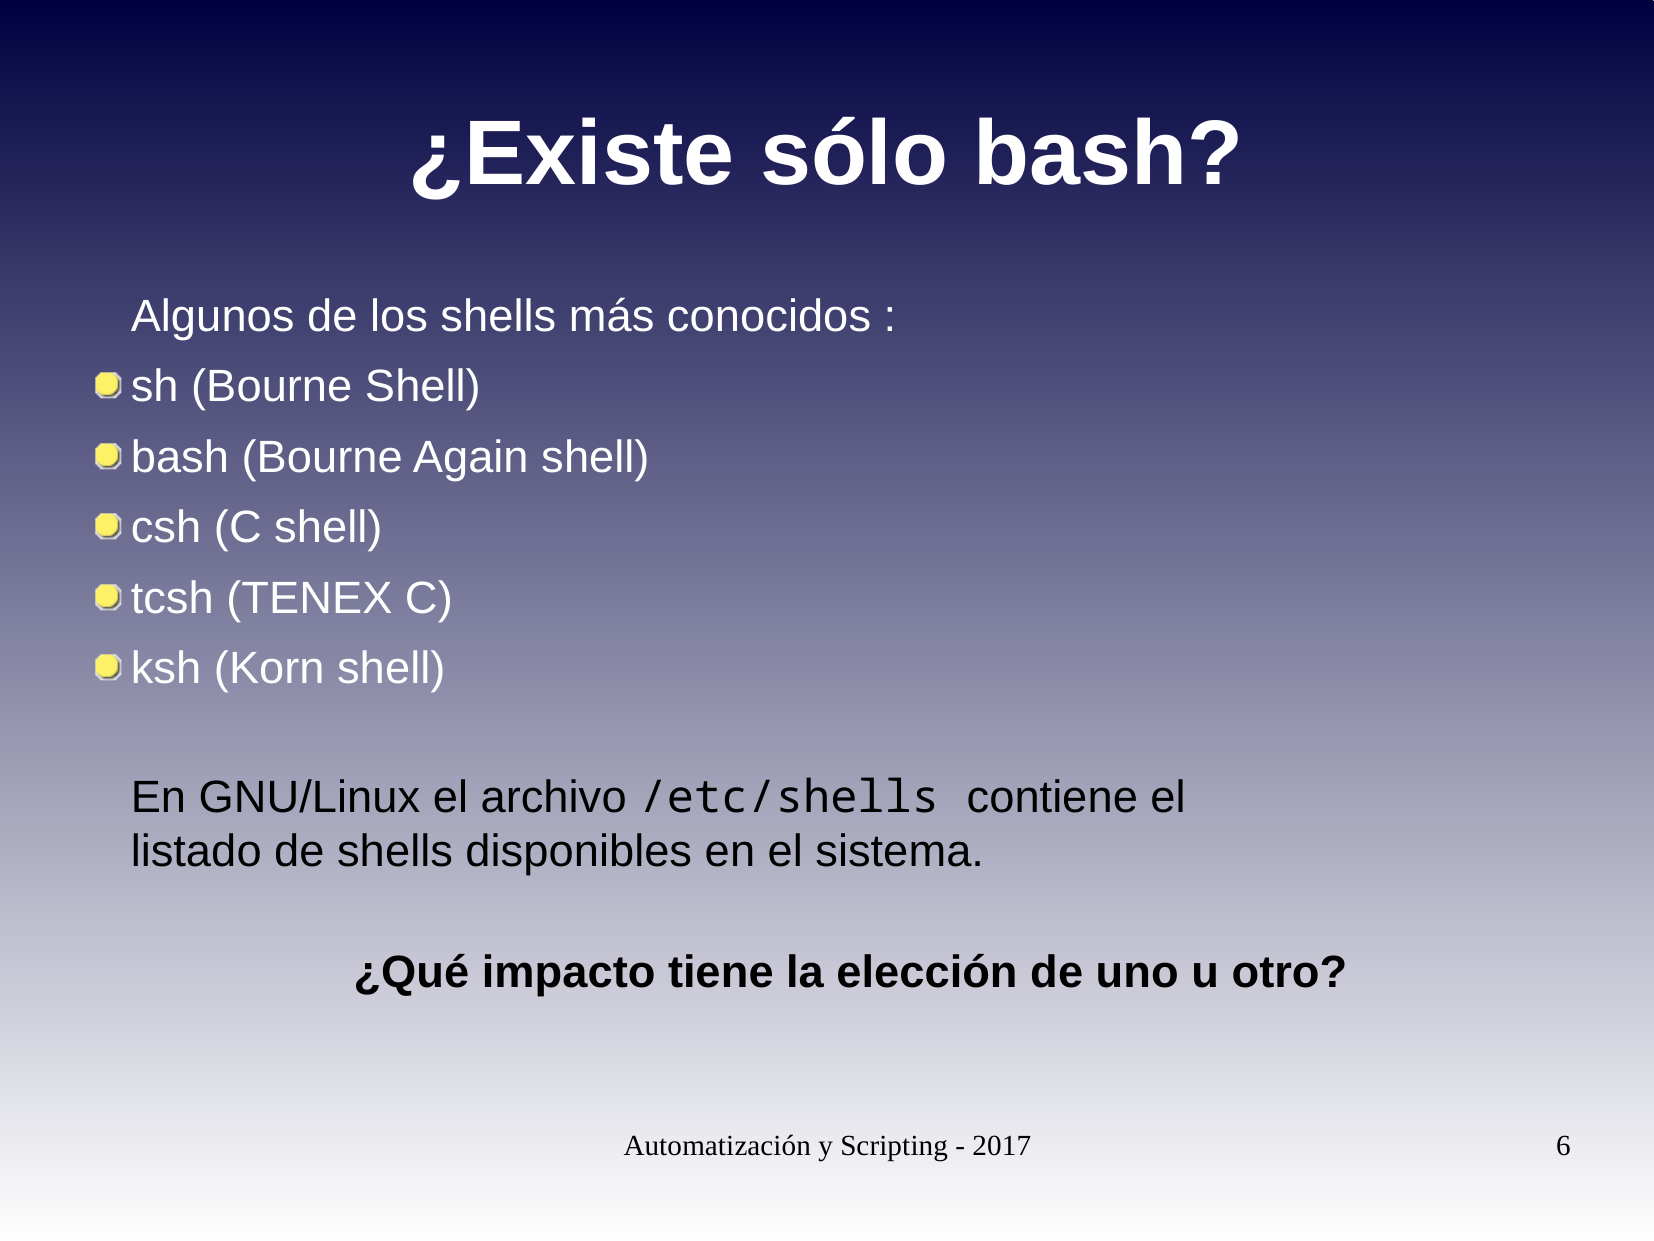

# ¿Existe sólo bash?
Algunos de los shells más conocidos :
sh (Bourne Shell)
bash (Bourne Again shell)
csh (C shell)
tcsh (TENEX C)
ksh (Korn shell)
En GNU/Linux el archivo /etc/shells contiene el
listado de shells disponibles en el sistema.
¿Qué impacto tiene la elección de uno u otro?
Automatización y Scripting - 2017
6